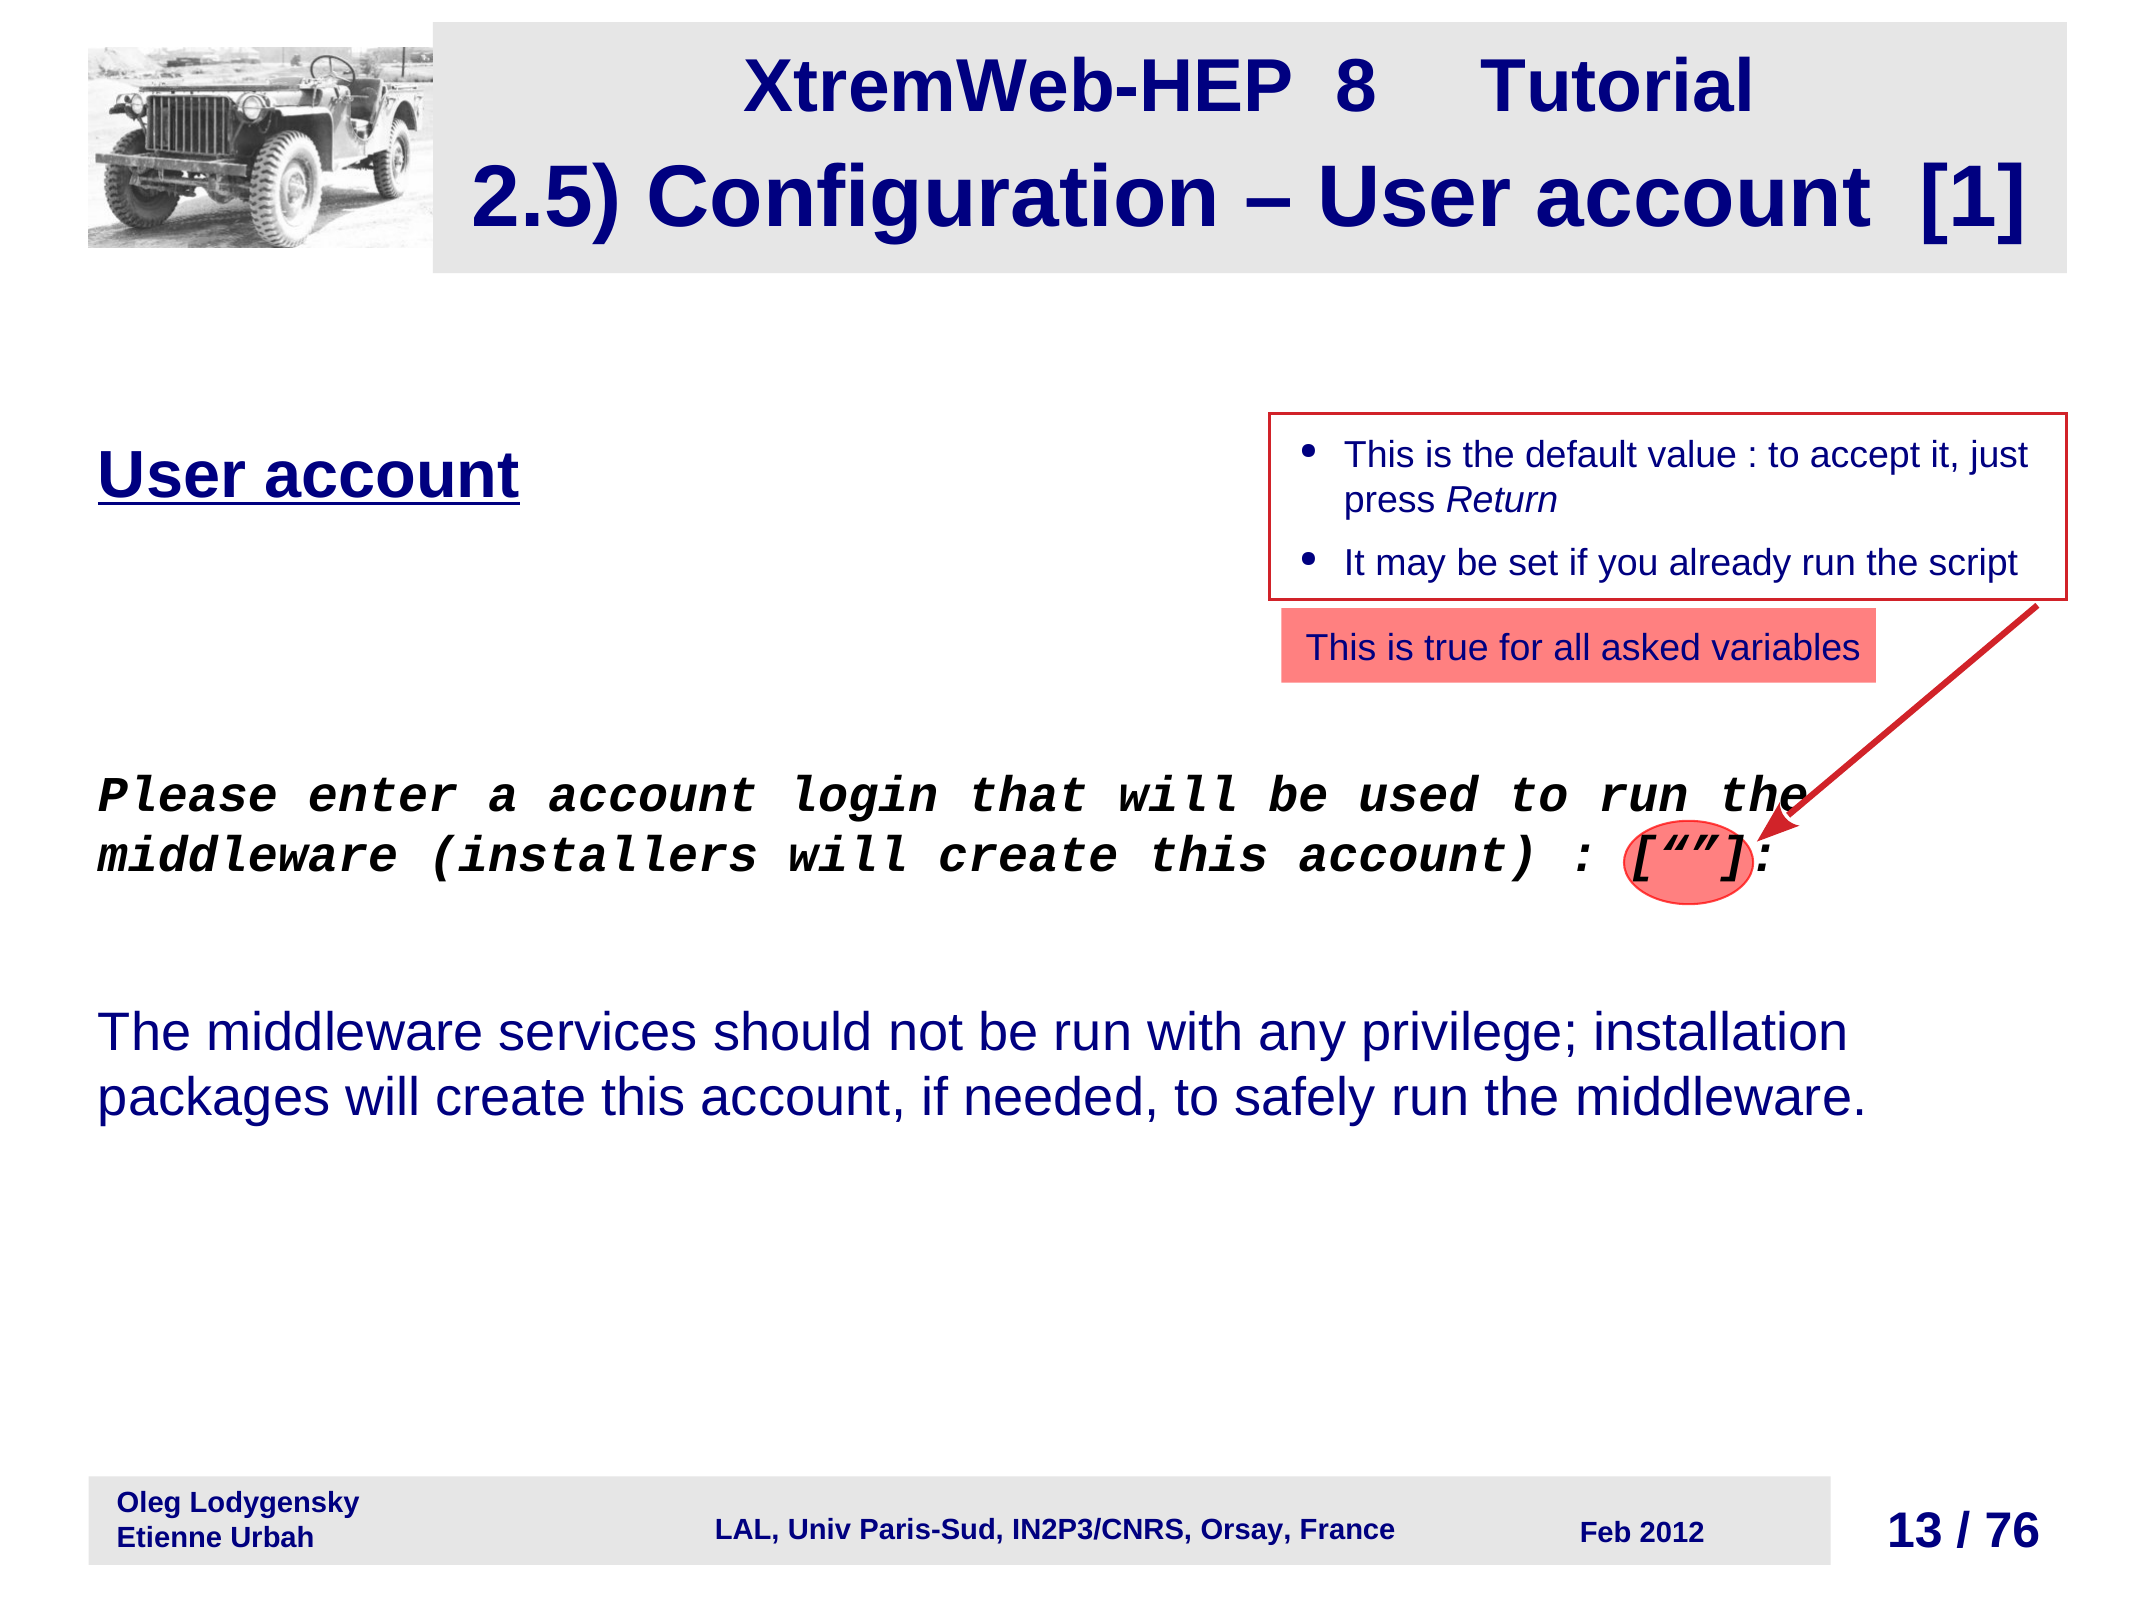

# 2.5) Configuration – User account [1]
This is the default value : to accept it, just press Return
It may be set if you already run the script
User account
Please enter a account login that will be used to run the middleware (installers will create this account) : [“”]:
The middleware services should not be run with any privilege; installation packages will create this account, if needed, to safely run the middleware.
This is true for all asked variables
13